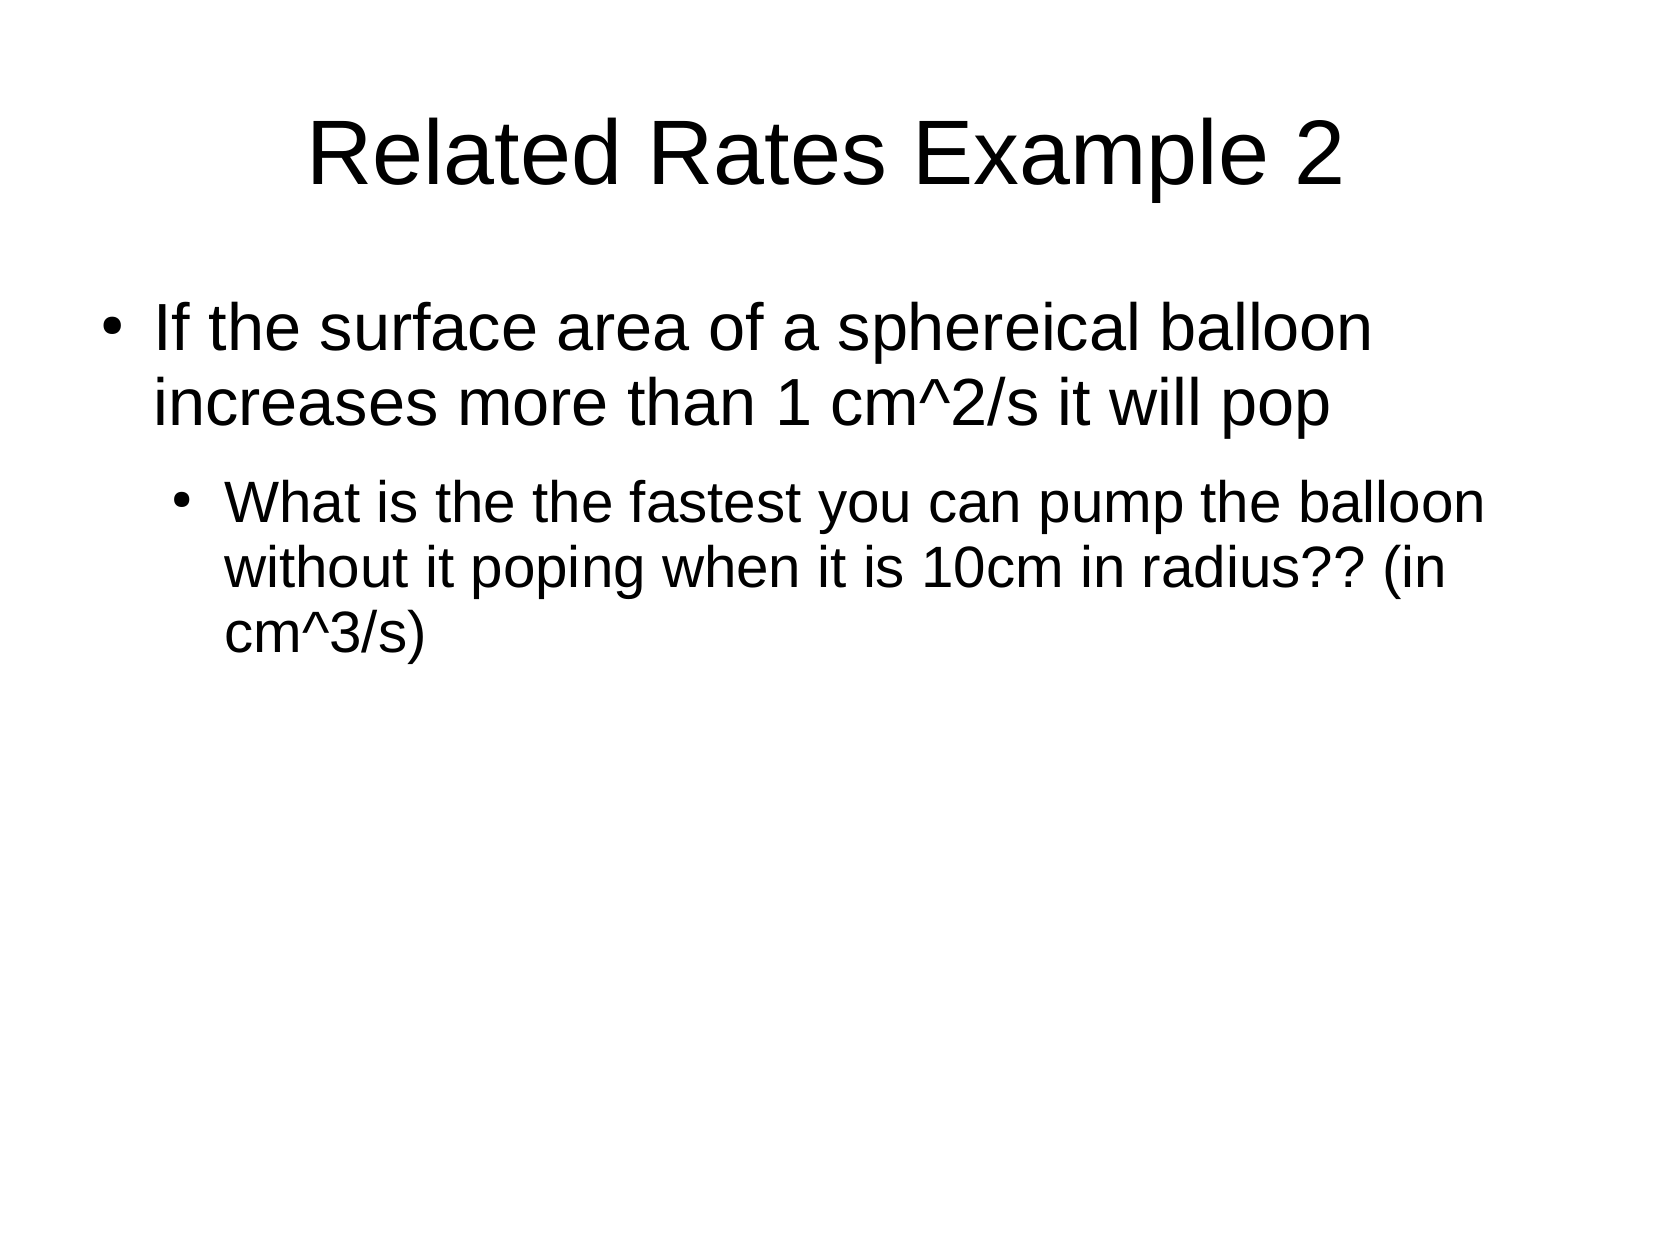

# Related Rates Example 2
If the surface area of a sphereical balloon increases more than 1 cm^2/s it will pop
What is the the fastest you can pump the balloon without it poping when it is 10cm in radius?? (in cm^3/s)